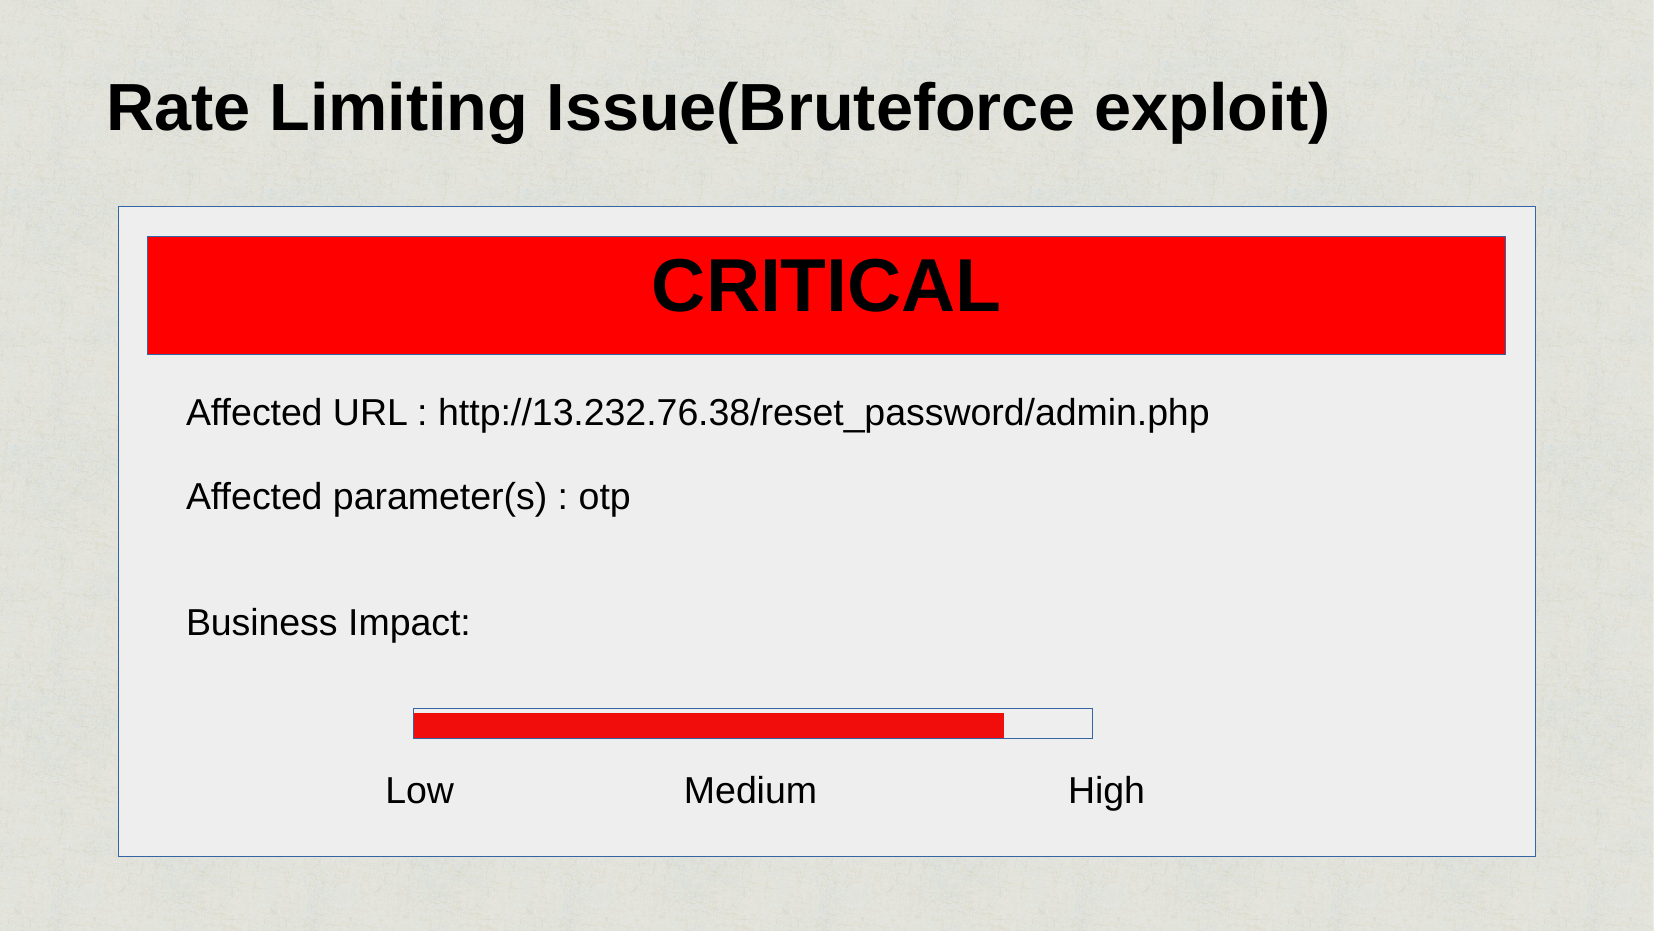

# Rate Limiting Issue(Bruteforce exploit)
CRITICAL
Affected URL : http://13.232.76.38/reset_password/admin.php
Affected parameter(s) : otp
Business Impact:
 Low Medium High